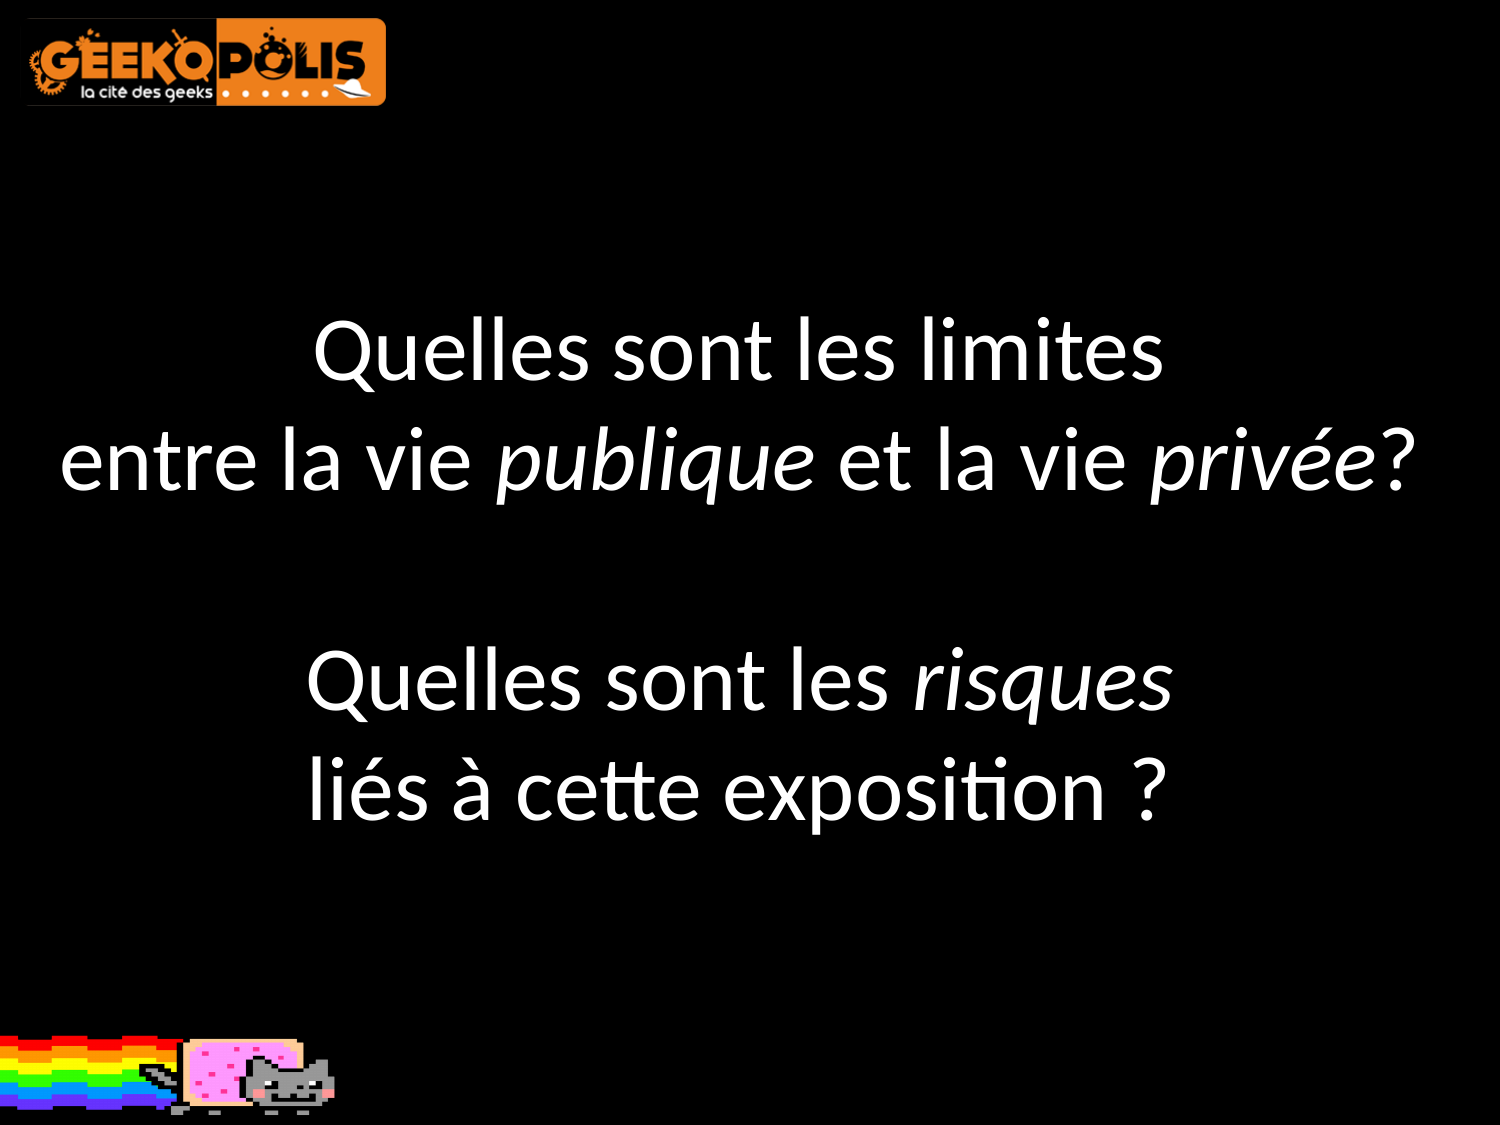

Quelles sont les limites
entre la vie publique et la vie privée?
Quelles sont les risques
liés à cette exposition ?